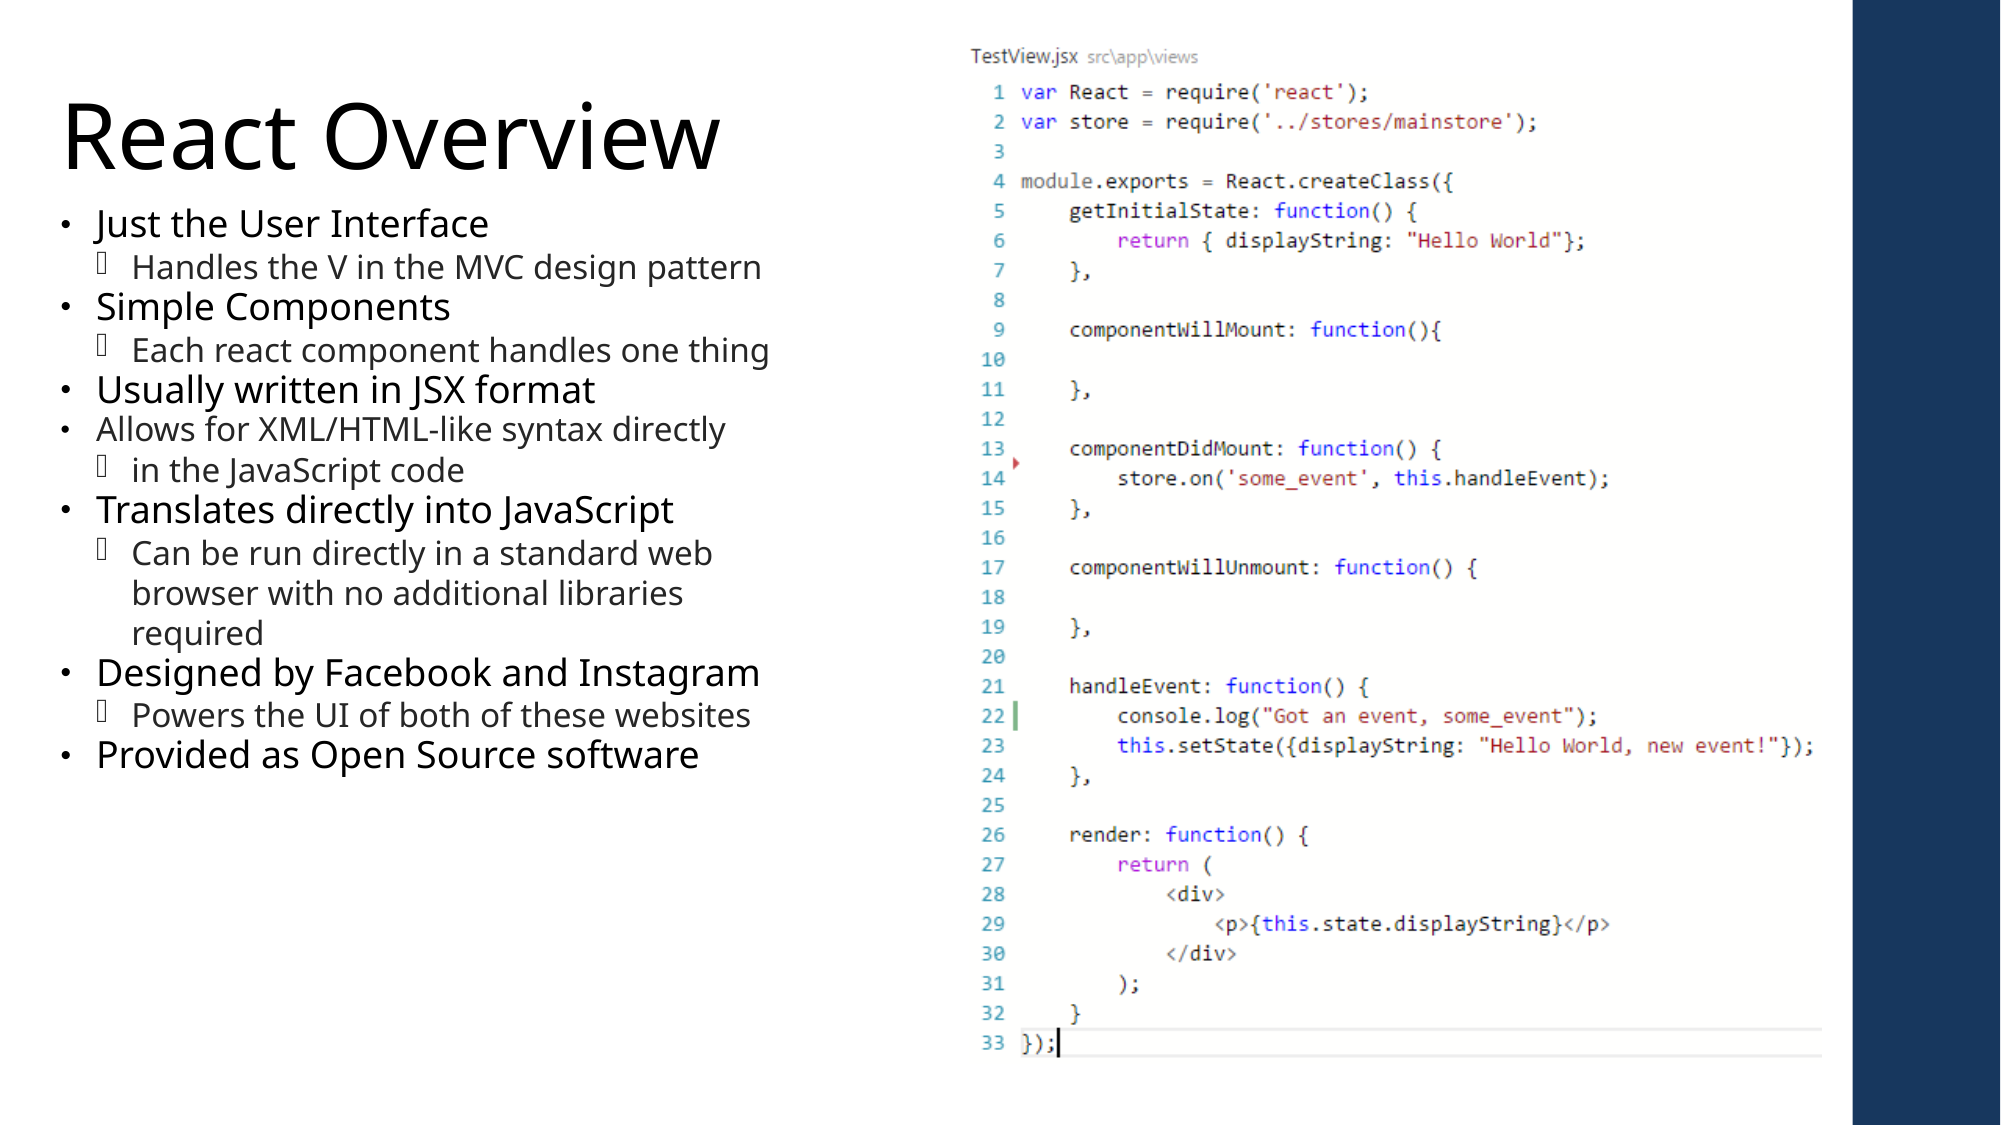

React Overview
Just the User Interface
Handles the V in the MVC design pattern
Simple Components
Each react component handles one thing
Usually written in JSX format
Allows for XML/HTML-like syntax directly
in the JavaScript code
Translates directly into JavaScript
Can be run directly in a standard web browser with no additional libraries required
Designed by Facebook and Instagram
Powers the UI of both of these websites
Provided as Open Source software